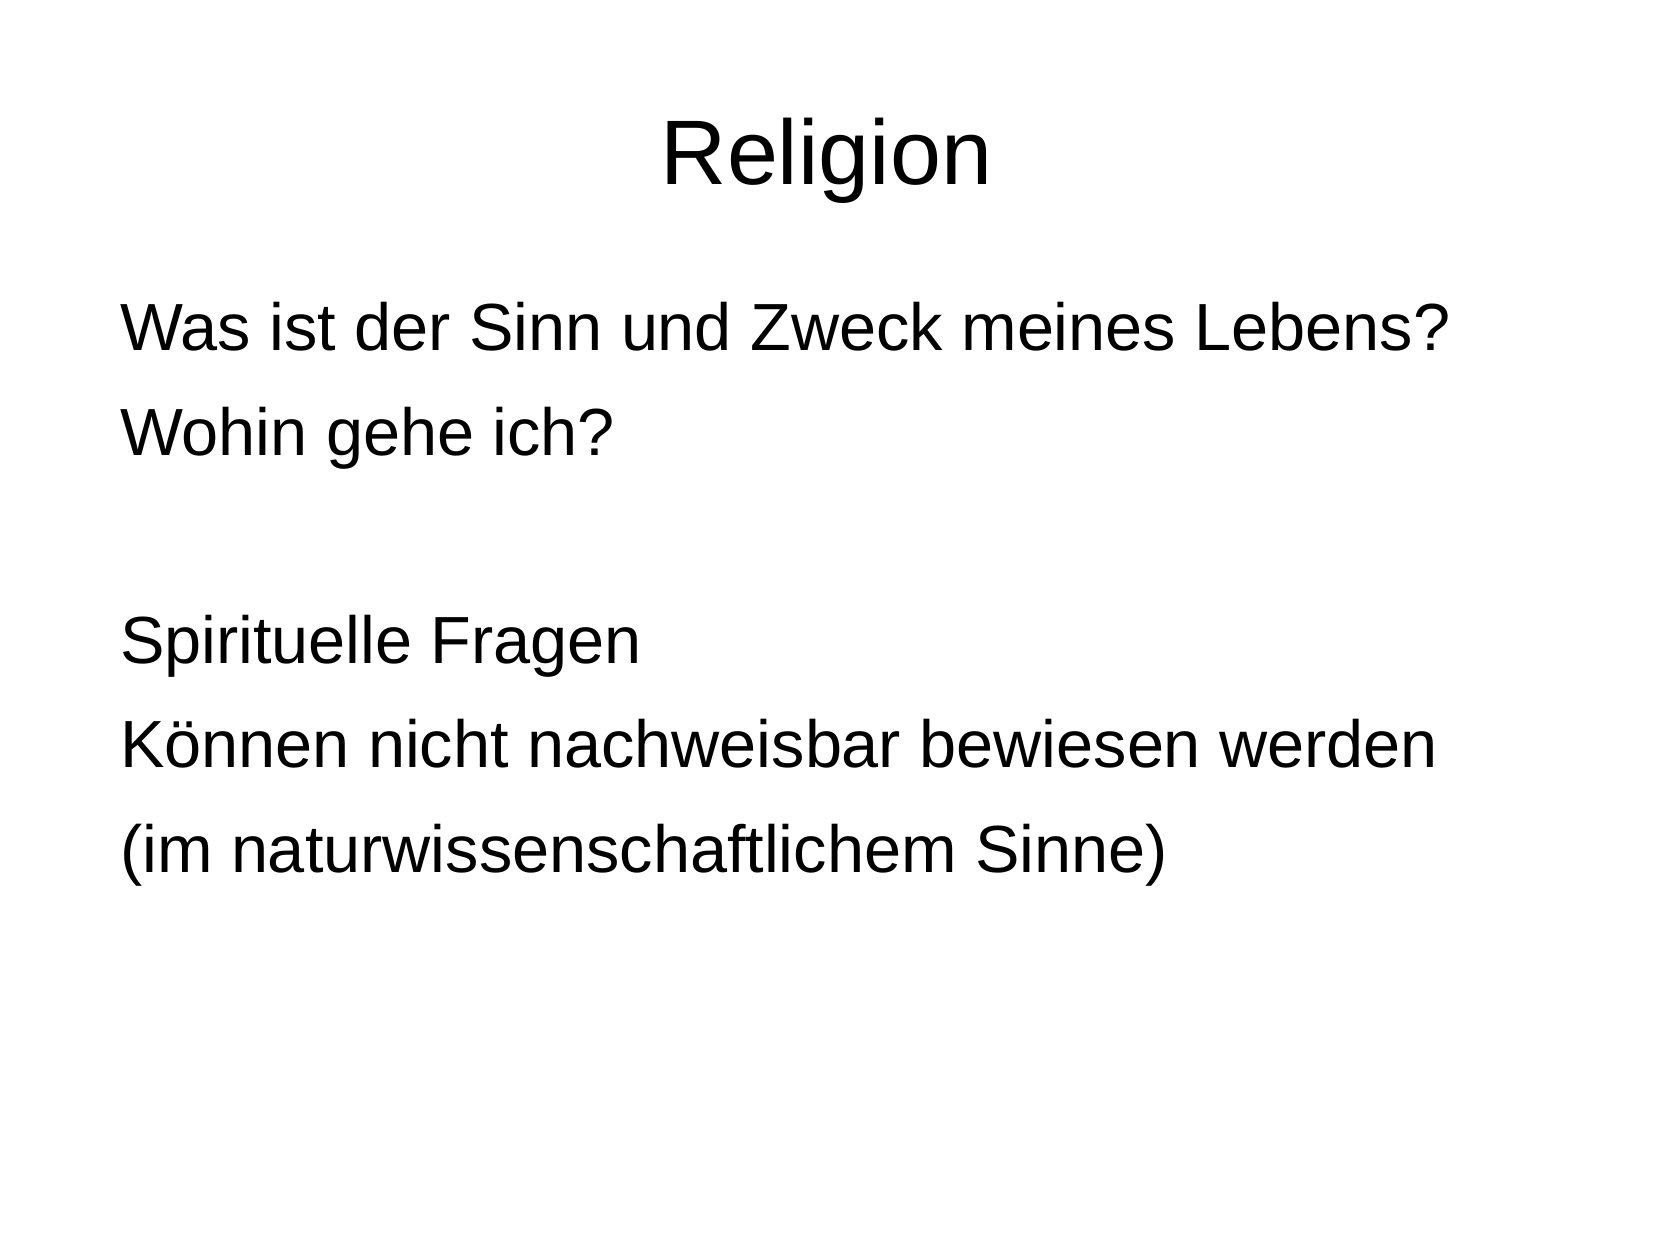

# Religion
Was ist der Sinn und Zweck meines Lebens?
Wohin gehe ich?
Spirituelle Fragen
Können nicht nachweisbar bewiesen werden
(im naturwissenschaftlichem Sinne)